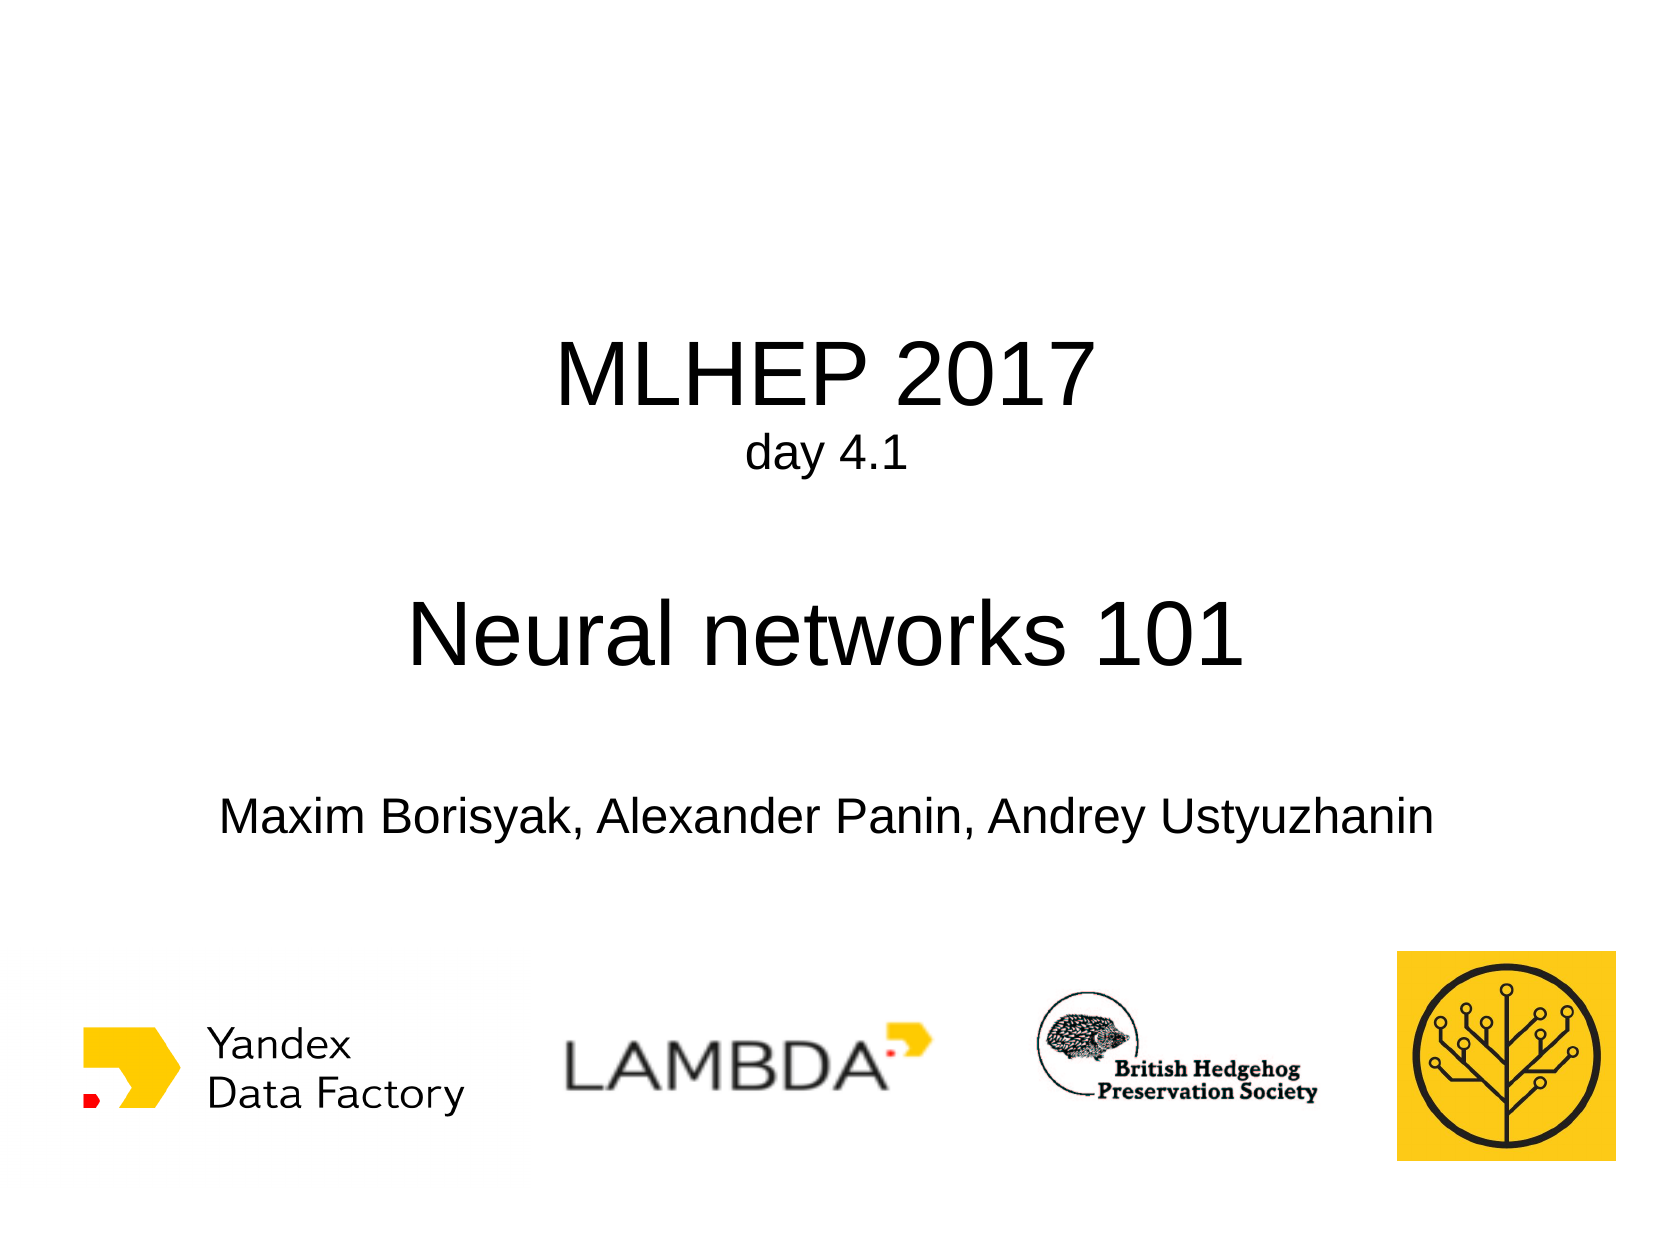

# MLHEP 2017 day 4.1 Neural networks 101 Maxim Borisyak, Alexander Panin, Andrey Ustyuzhanin
1